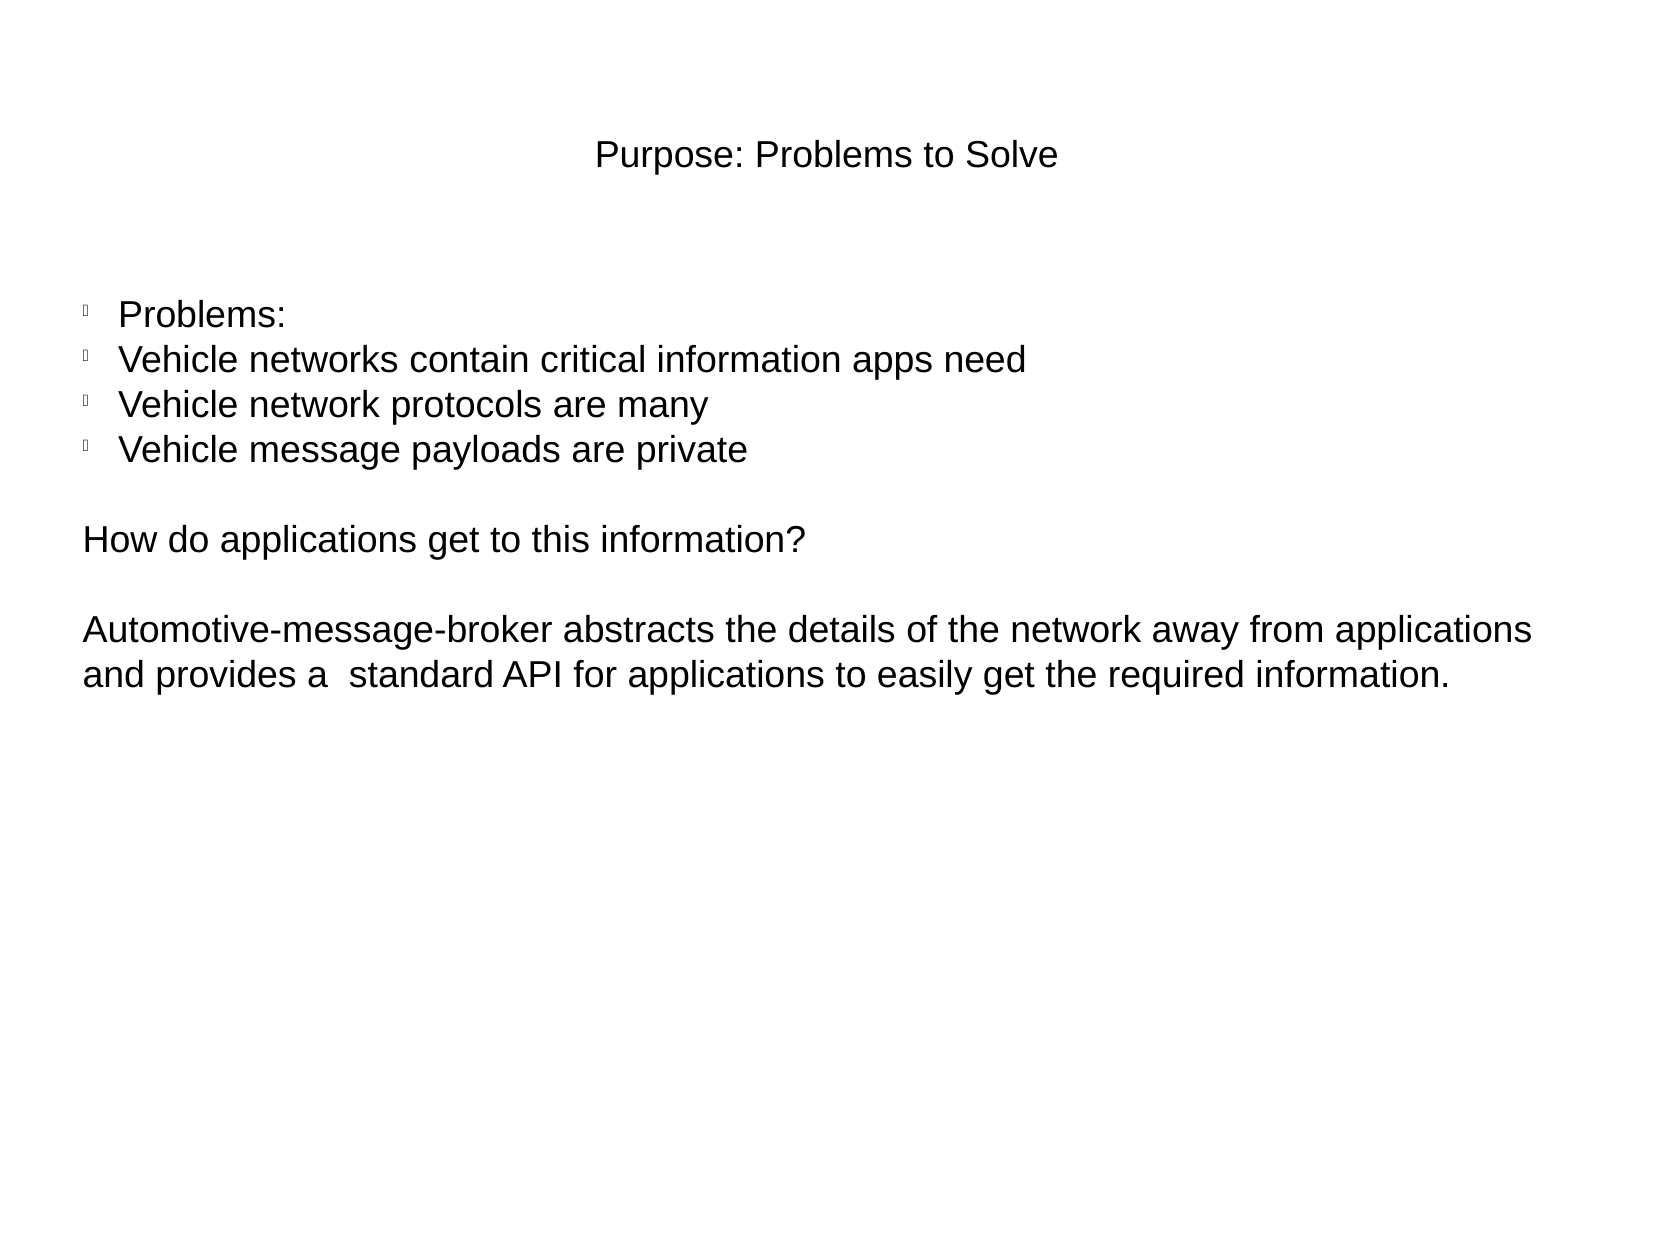

Purpose: Problems to Solve
Problems:
Vehicle networks contain critical information apps need
Vehicle network protocols are many
Vehicle message payloads are private
How do applications get to this information?
Automotive-message-broker abstracts the details of the network away from applications
and provides a standard API for applications to easily get the required information.